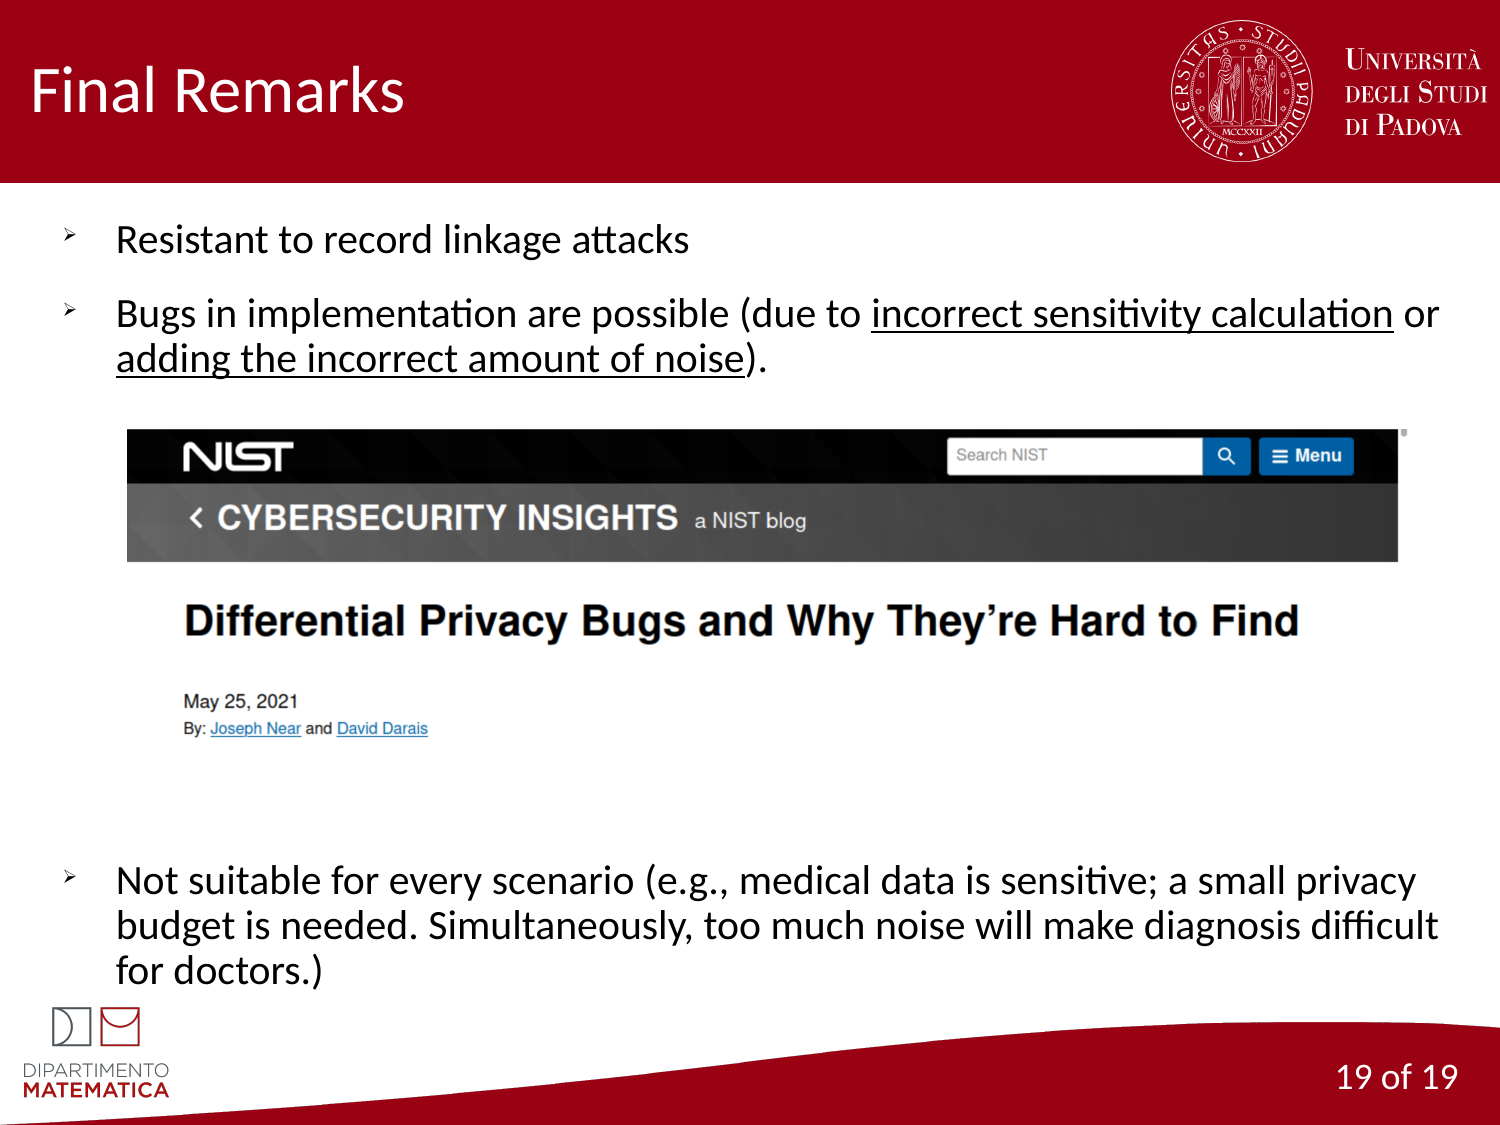

# Final Remarks
Resistant to record linkage attacks
Bugs in implementation are possible (due to incorrect sensitivity calculation or adding the incorrect amount of noise).
Not suitable for every scenario (e.g., medical data is sensitive; a small privacy budget is needed. Simultaneously, too much noise will make diagnosis difficult for doctors.)
 of 19